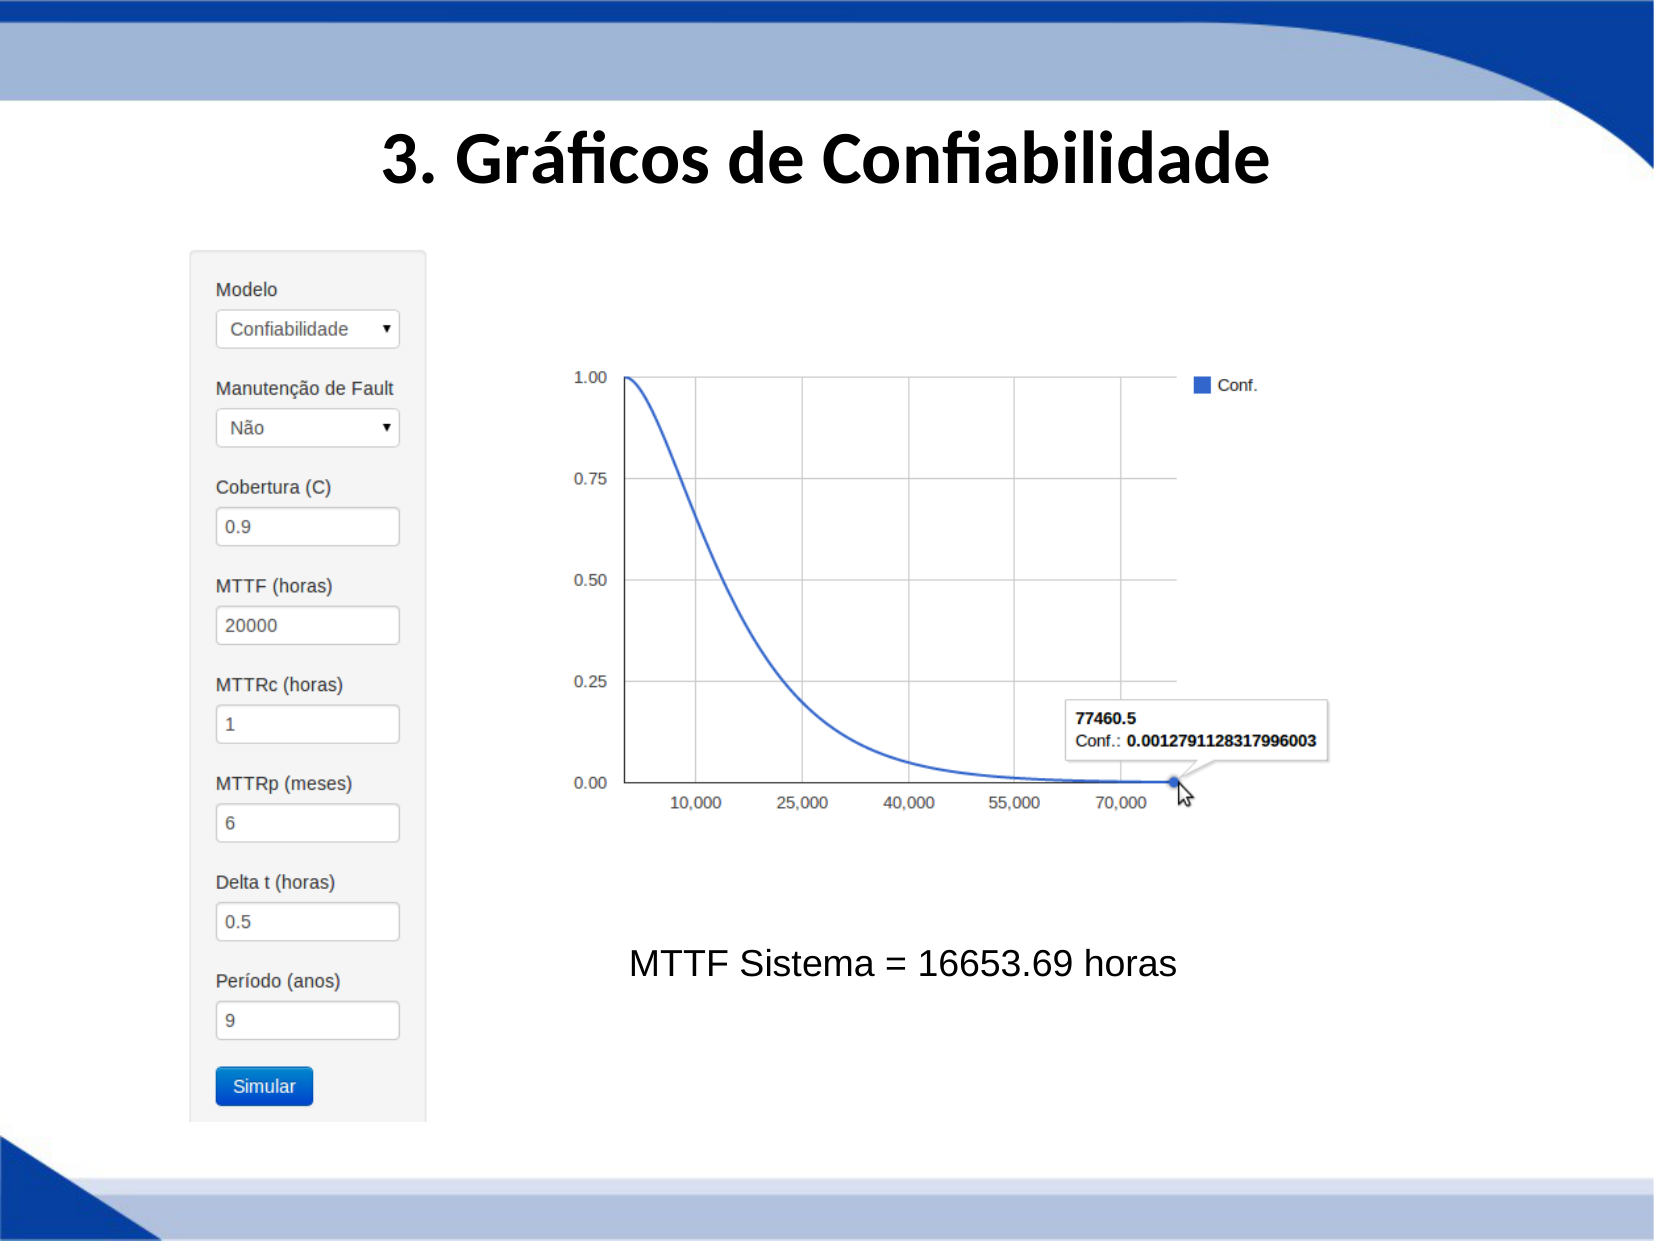

# 3. Gráficos de Confiabilidade
MTTF Sistema = 16653.69 horas